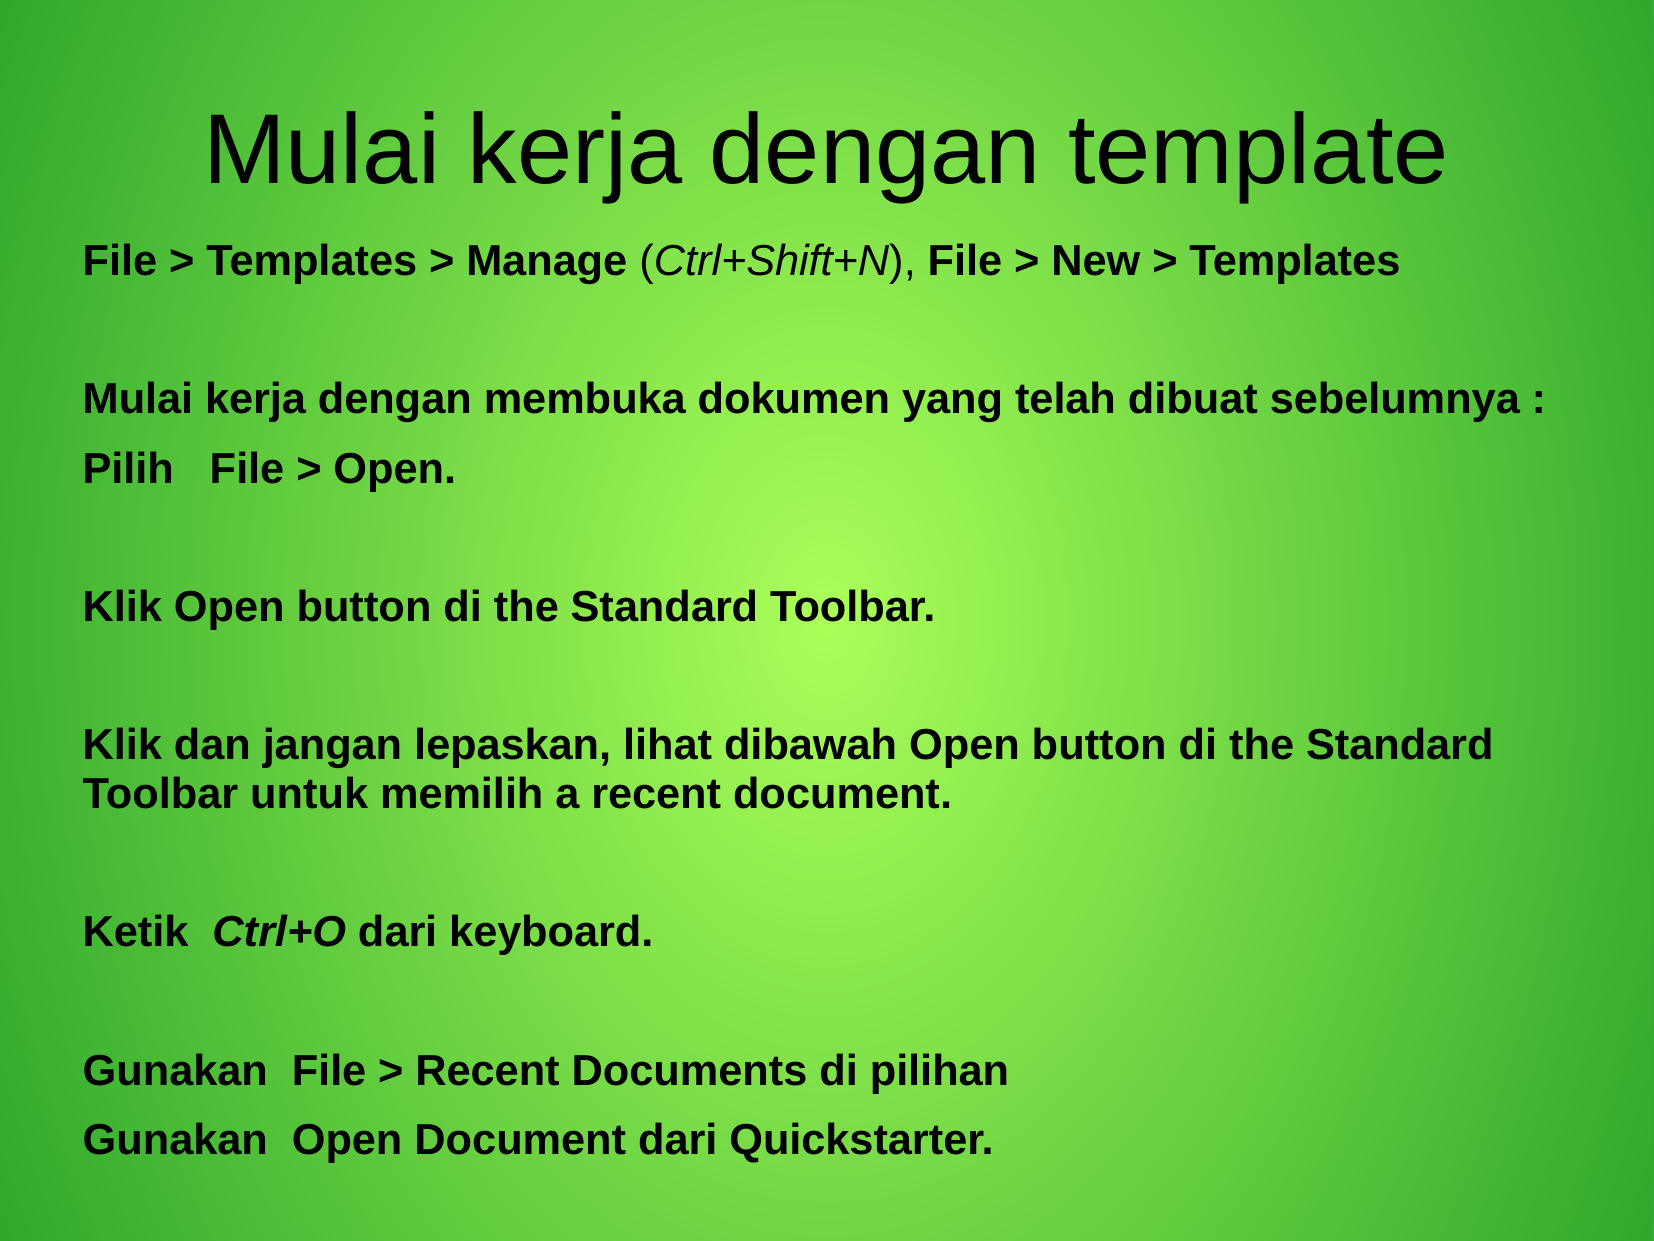

# Mulai kerja dengan template
File > Templates > Manage (Ctrl+Shift+N), File > New > Templates
Mulai kerja dengan membuka dokumen yang telah dibuat sebelumnya :
Pilih File > Open.
Klik Open button di the Standard Toolbar.
Klik dan jangan lepaskan, lihat dibawah Open button di the Standard Toolbar untuk memilih a recent document.
Ketik Ctrl+O dari keyboard.
Gunakan File > Recent Documents di pilihan
Gunakan Open Document dari Quickstarter.